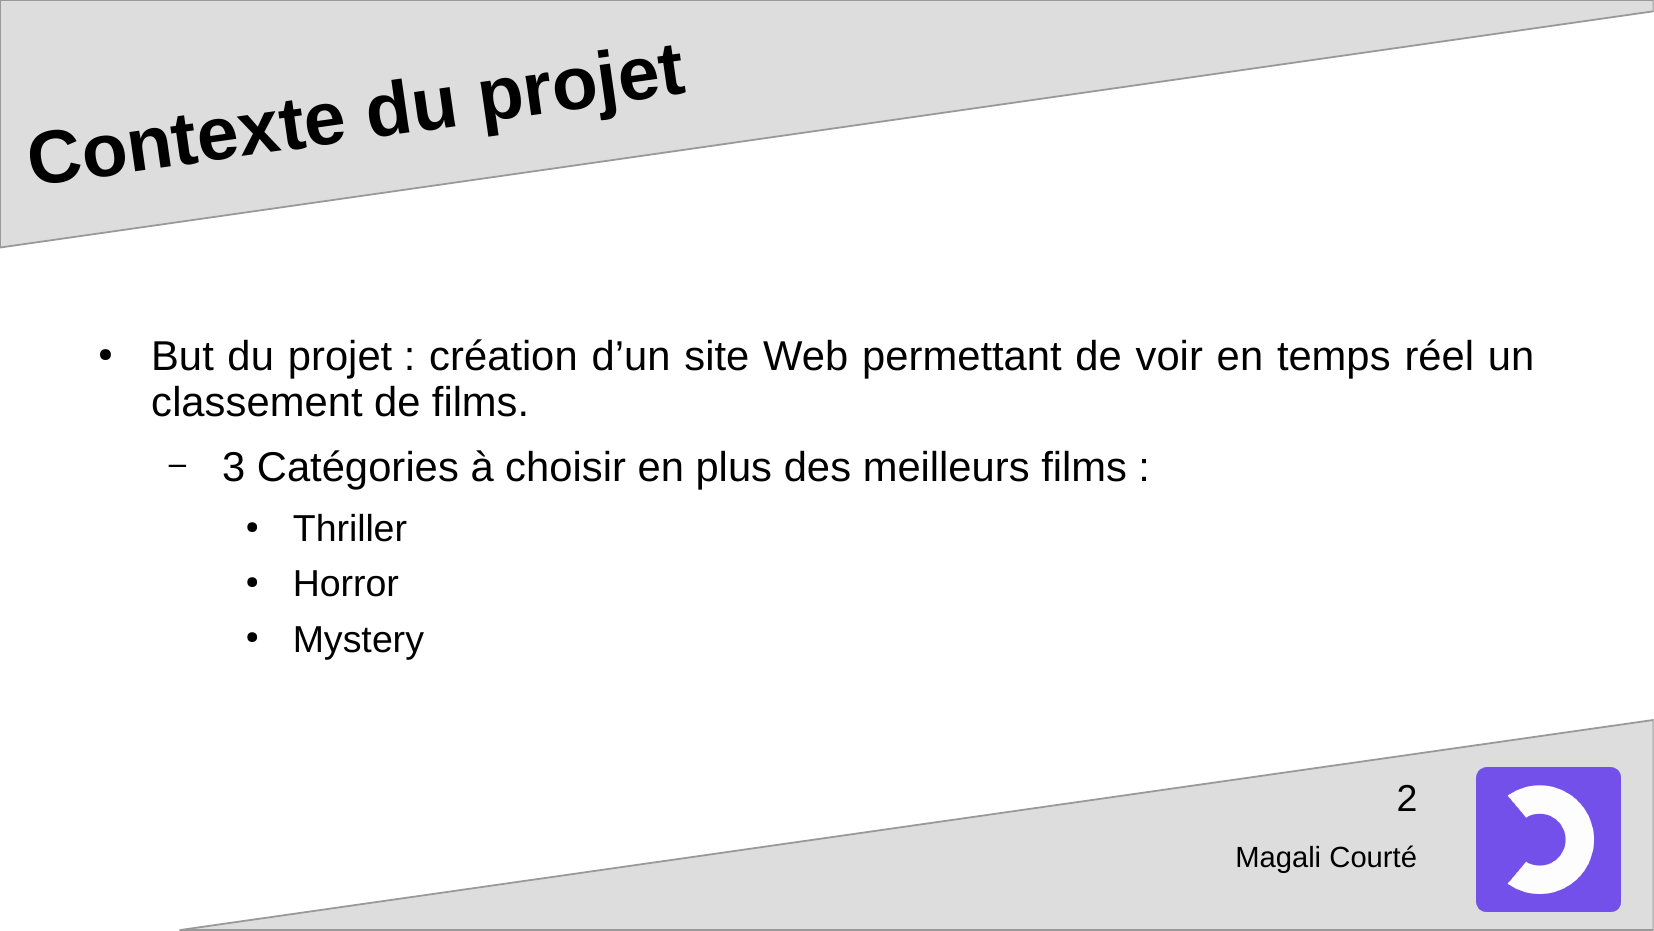

# Contexte du projet
But du projet : création d’un site Web permettant de voir en temps réel un classement de films.
3 Catégories à choisir en plus des meilleurs films :
Thriller
Horror
Mystery
2